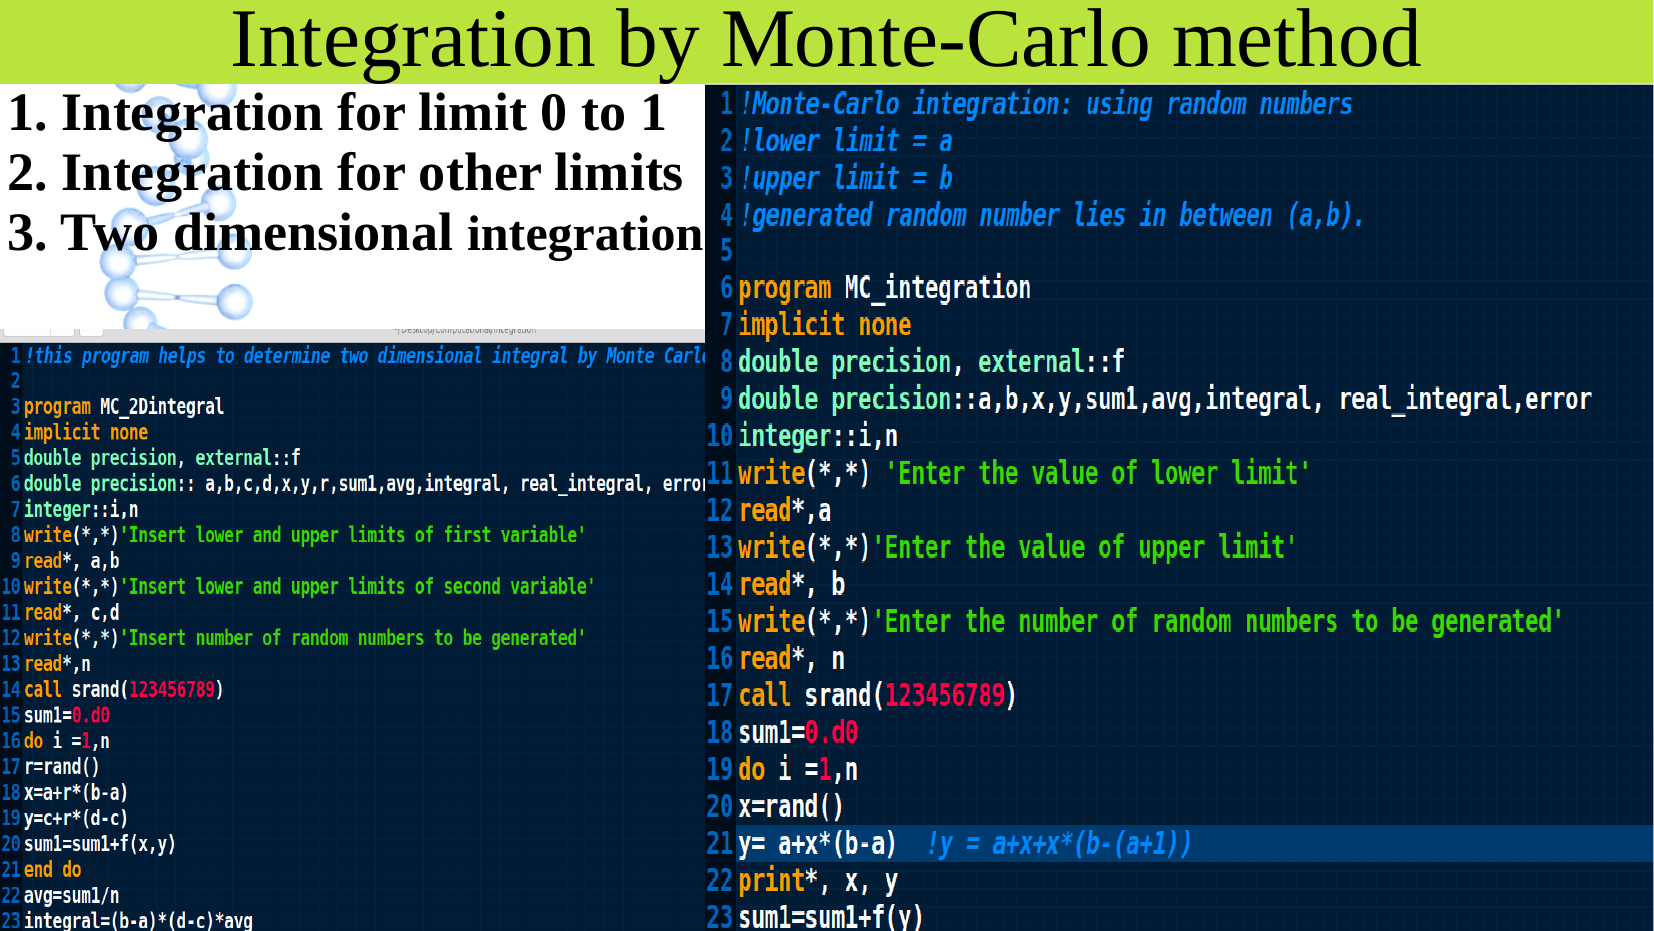

Integration by Monte-Carlo method
1. Integration for limit 0 to 1
2. Integration for other limits
3. Two dimensional integration
6